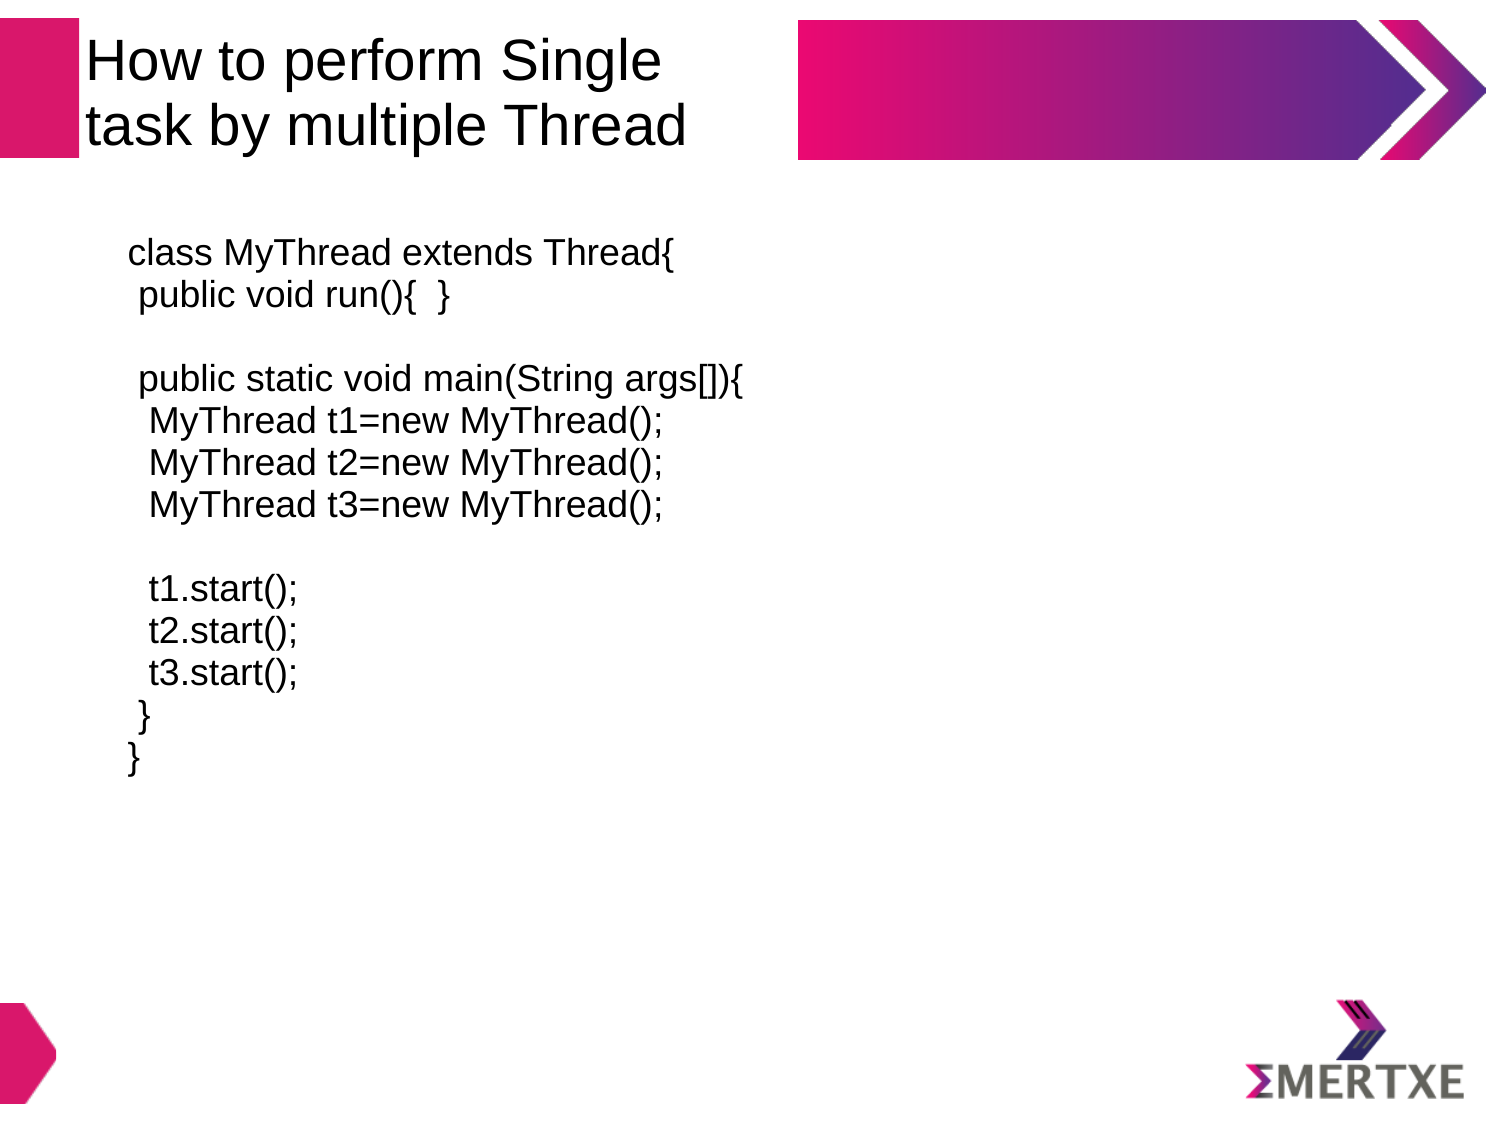

How to perform Single task by multiple Thread
 class MyThread extends Thread{
 public void run(){ }
 public static void main(String args[]){
 MyThread t1=new MyThread();
 MyThread t2=new MyThread();
 MyThread t3=new MyThread();
 t1.start();
 t2.start();
 t3.start();
 }
 }